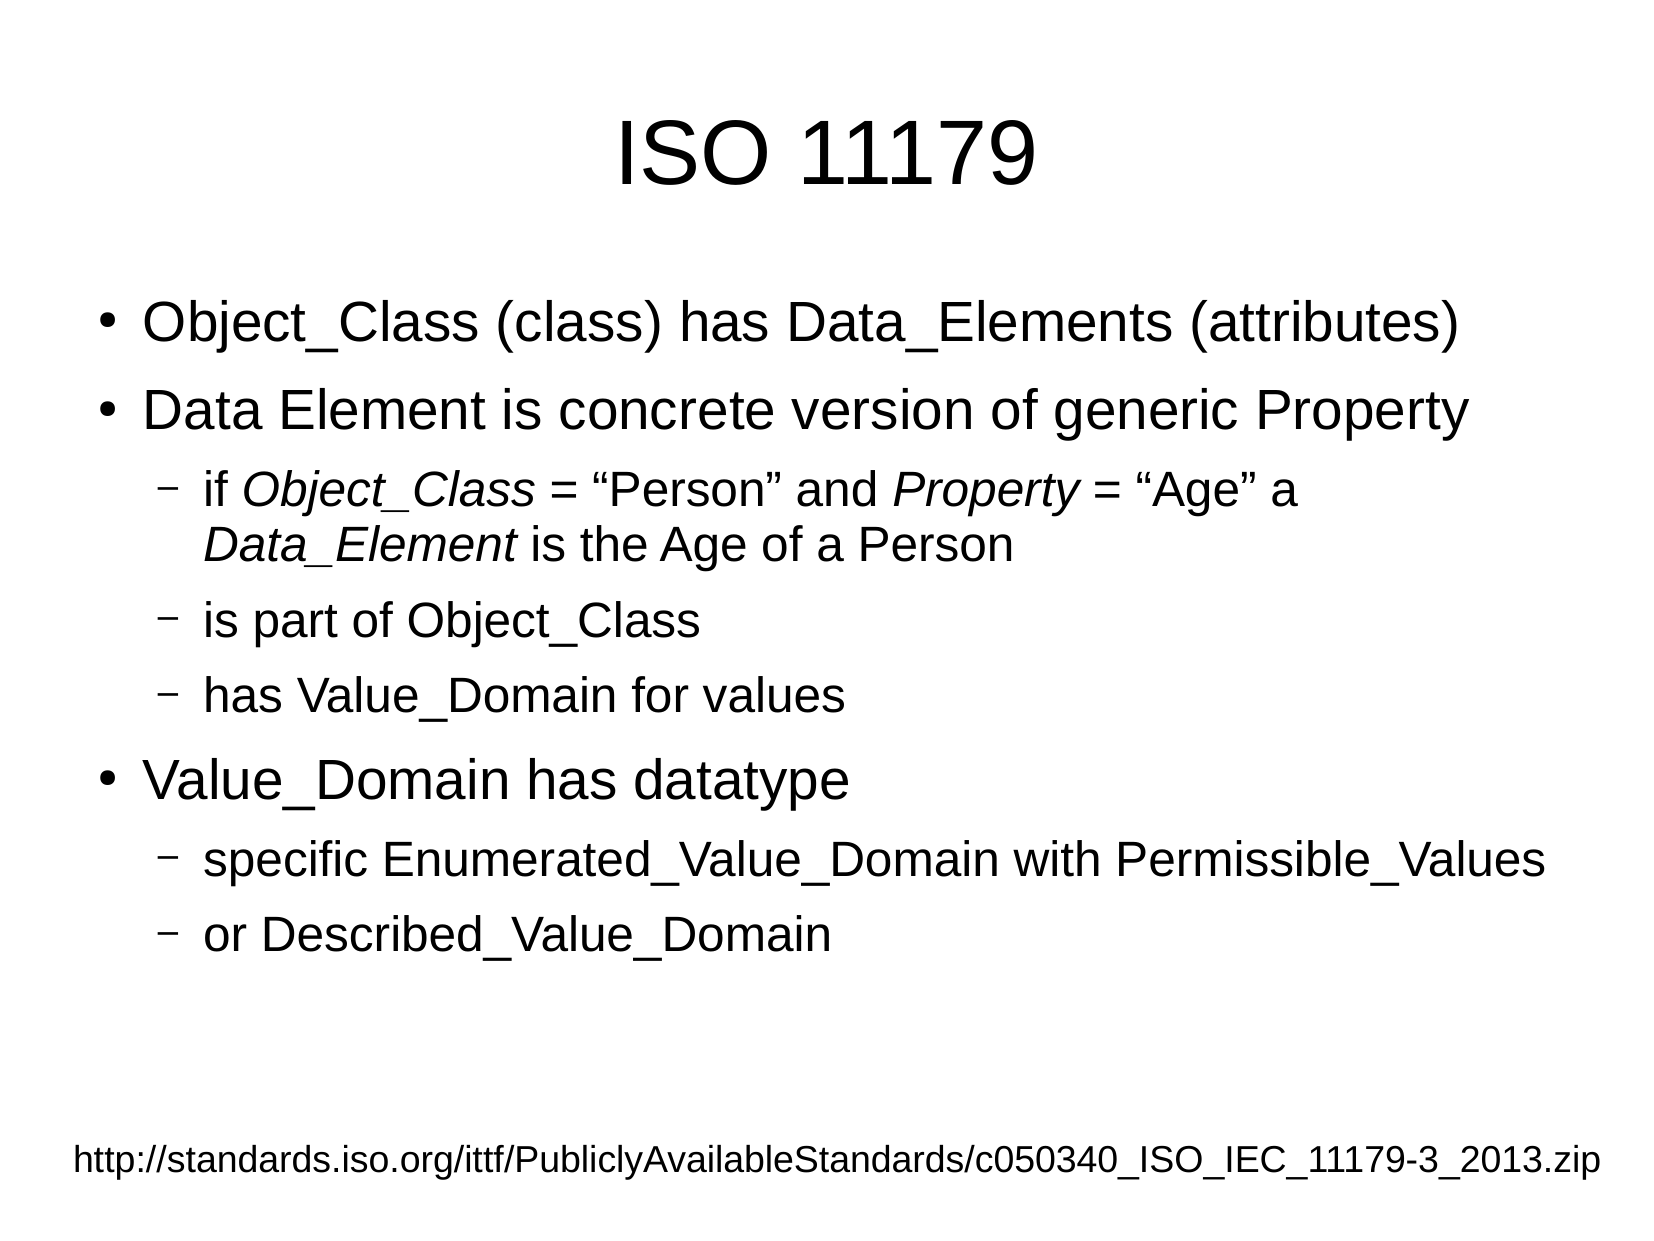

# ISO 11179
Object_Class (class) has Data_Elements (attributes)
Data Element is concrete version of generic Property
if Object_Class = “Person” and Property = “Age” a Data_Element is the Age of a Person
is part of Object_Class
has Value_Domain for values
Value_Domain has datatype
specific Enumerated_Value_Domain with Permissible_Values
or Described_Value_Domain
http://standards.iso.org/ittf/PubliclyAvailableStandards/c050340_ISO_IEC_11179-3_2013.zip